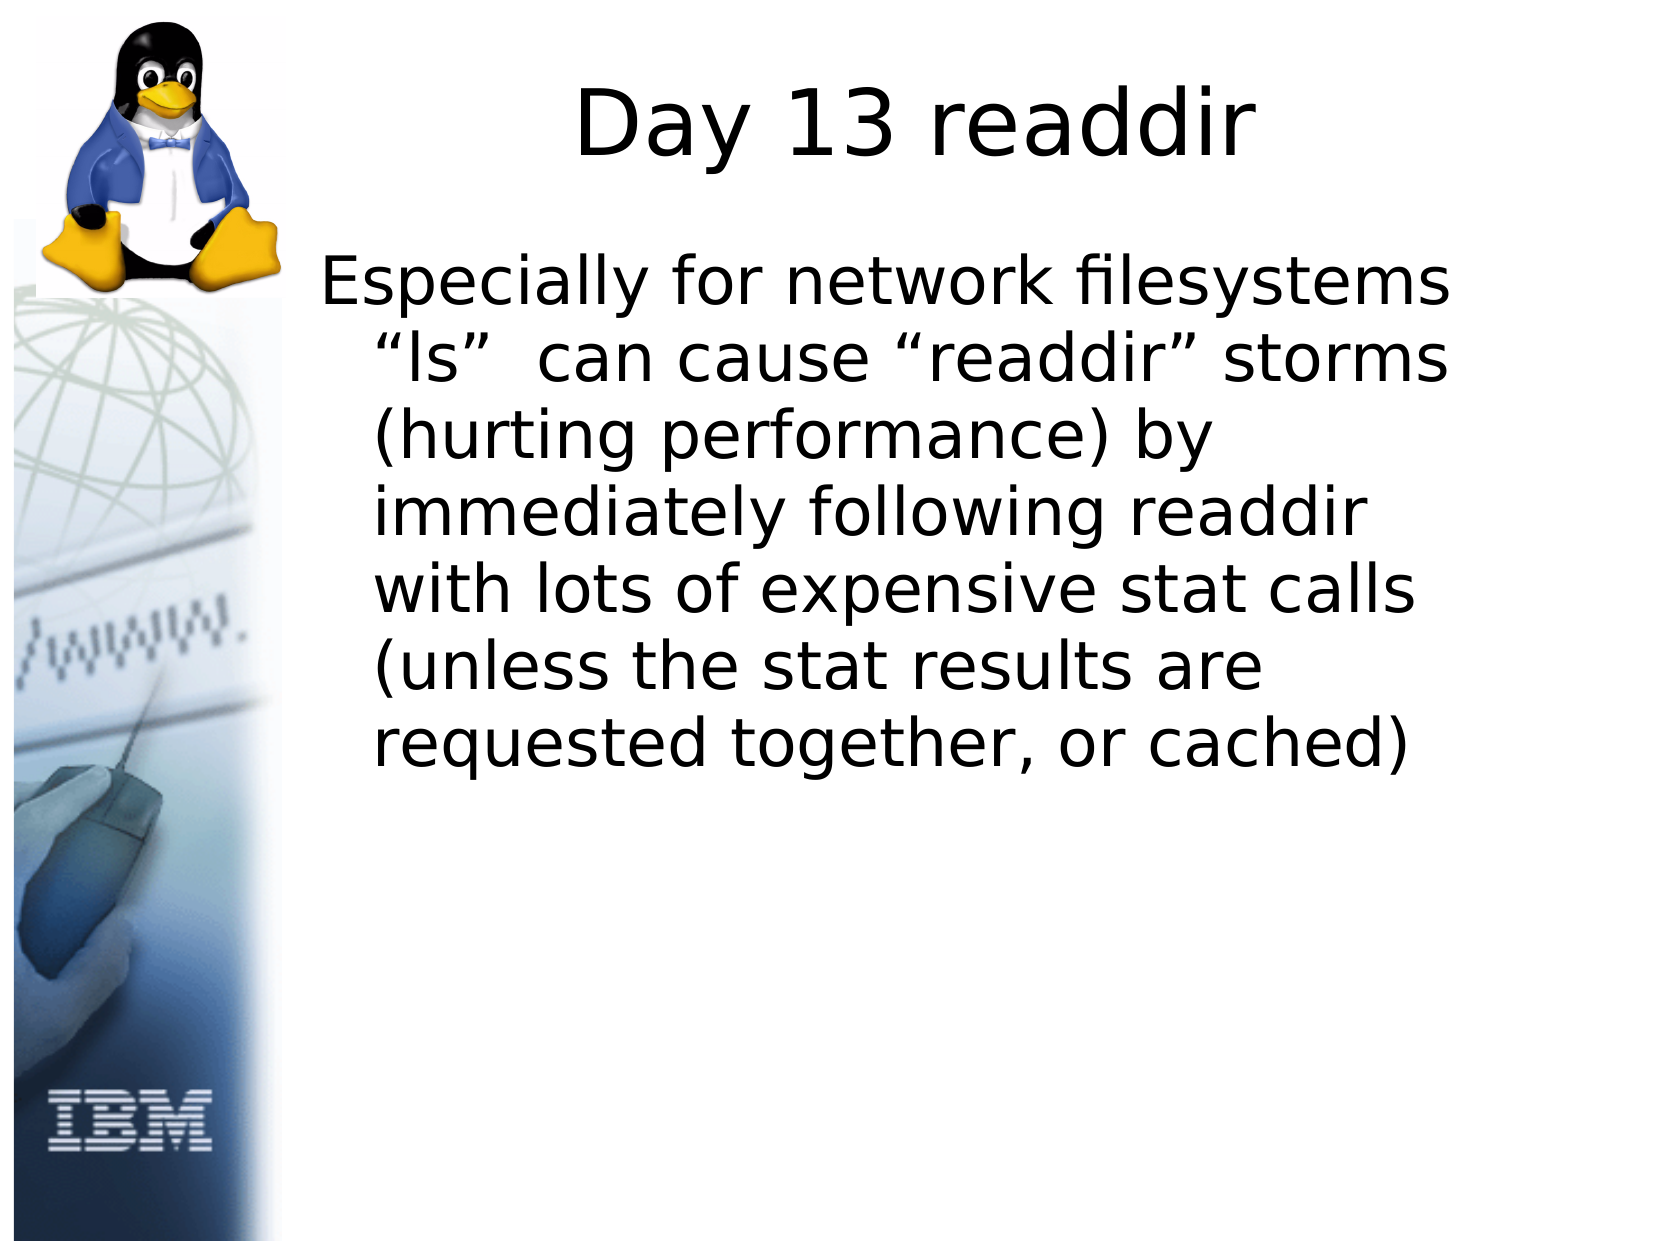

# Day 13 readdir
Especially for network filesystems “ls” can cause “readdir” storms (hurting performance) by immediately following readdir with lots of expensive stat calls (unless the stat results are requested together, or cached)